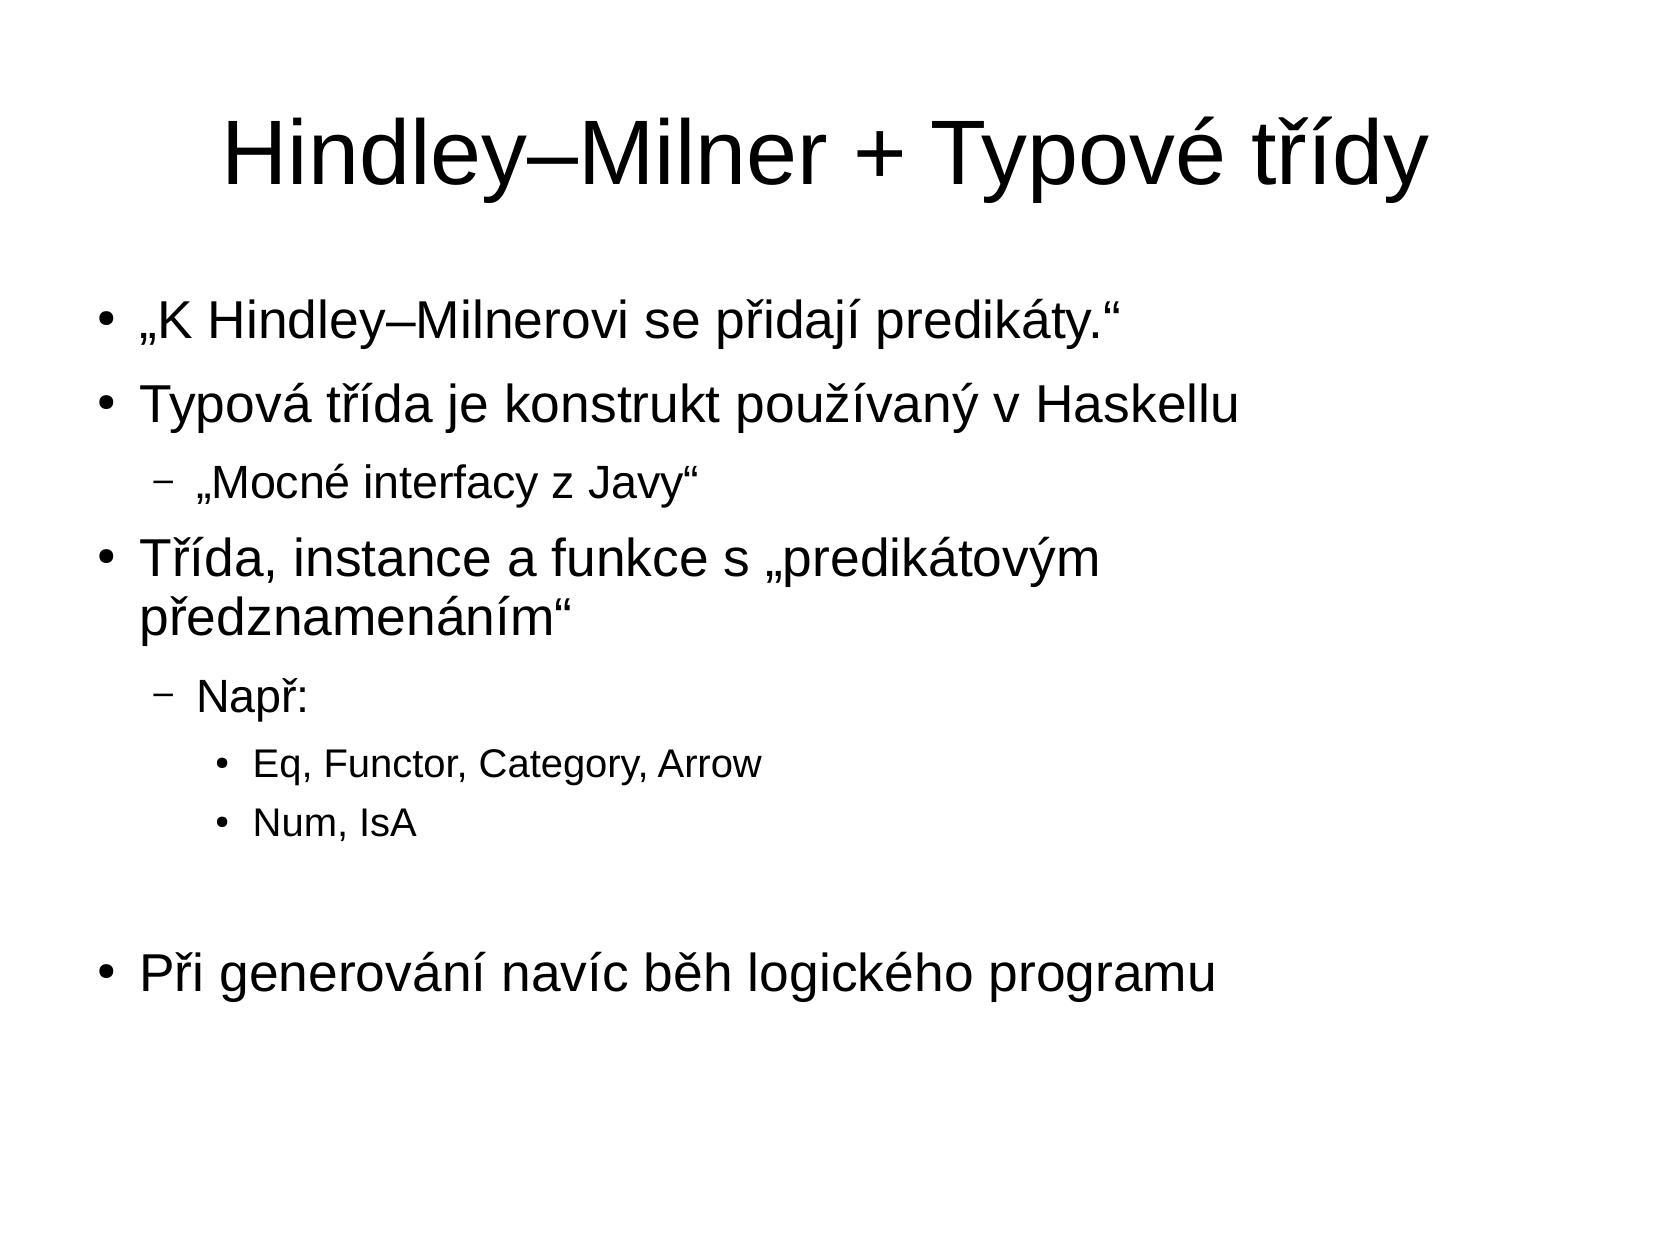

# Hindley–Milner + Typové třídy
„K Hindley–Milnerovi se přidají predikáty.“
Typová třída je konstrukt používaný v Haskellu
„Mocné interfacy z Javy“
Třída, instance a funkce s „predikátovým předznamenáním“
Např:
Eq, Functor, Category, Arrow
Num, IsA
Při generování navíc běh logického programu